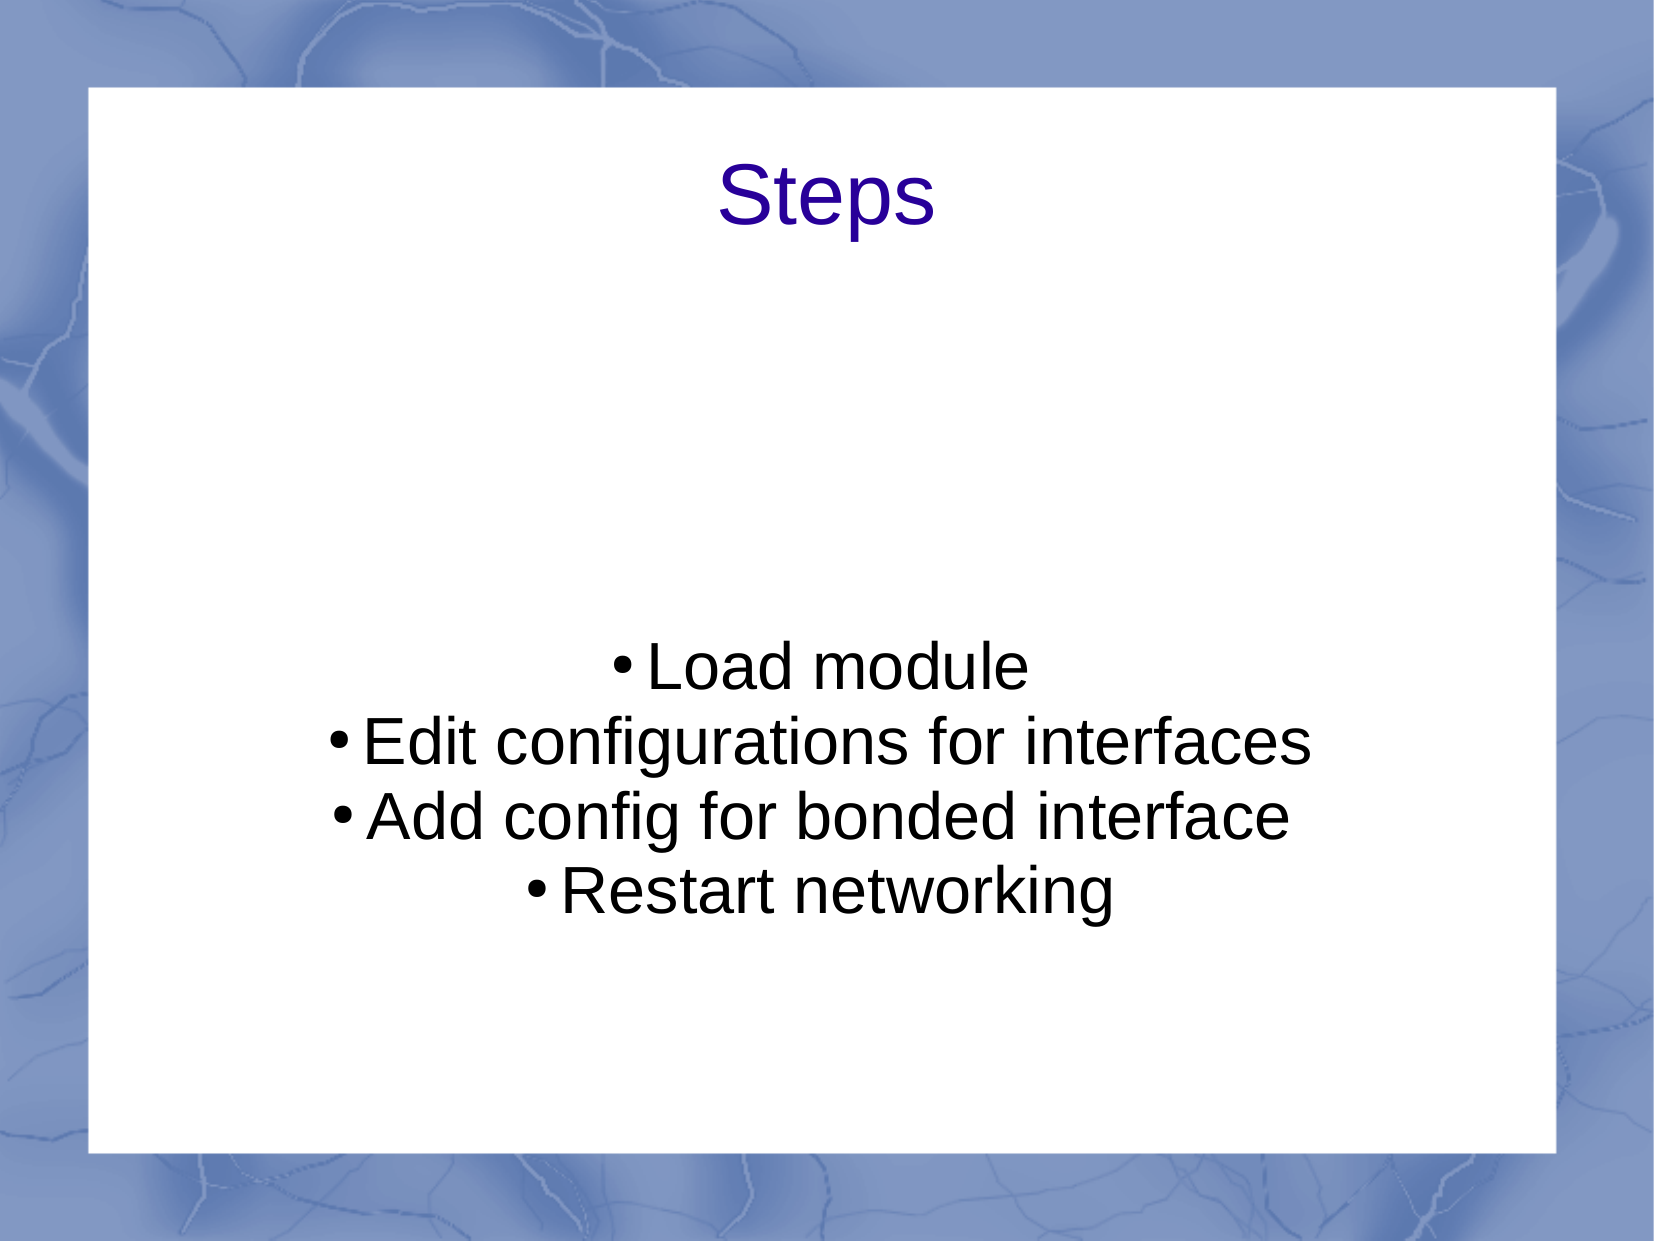

# Steps
Load module
Edit configurations for interfaces
Add config for bonded interface
Restart networking